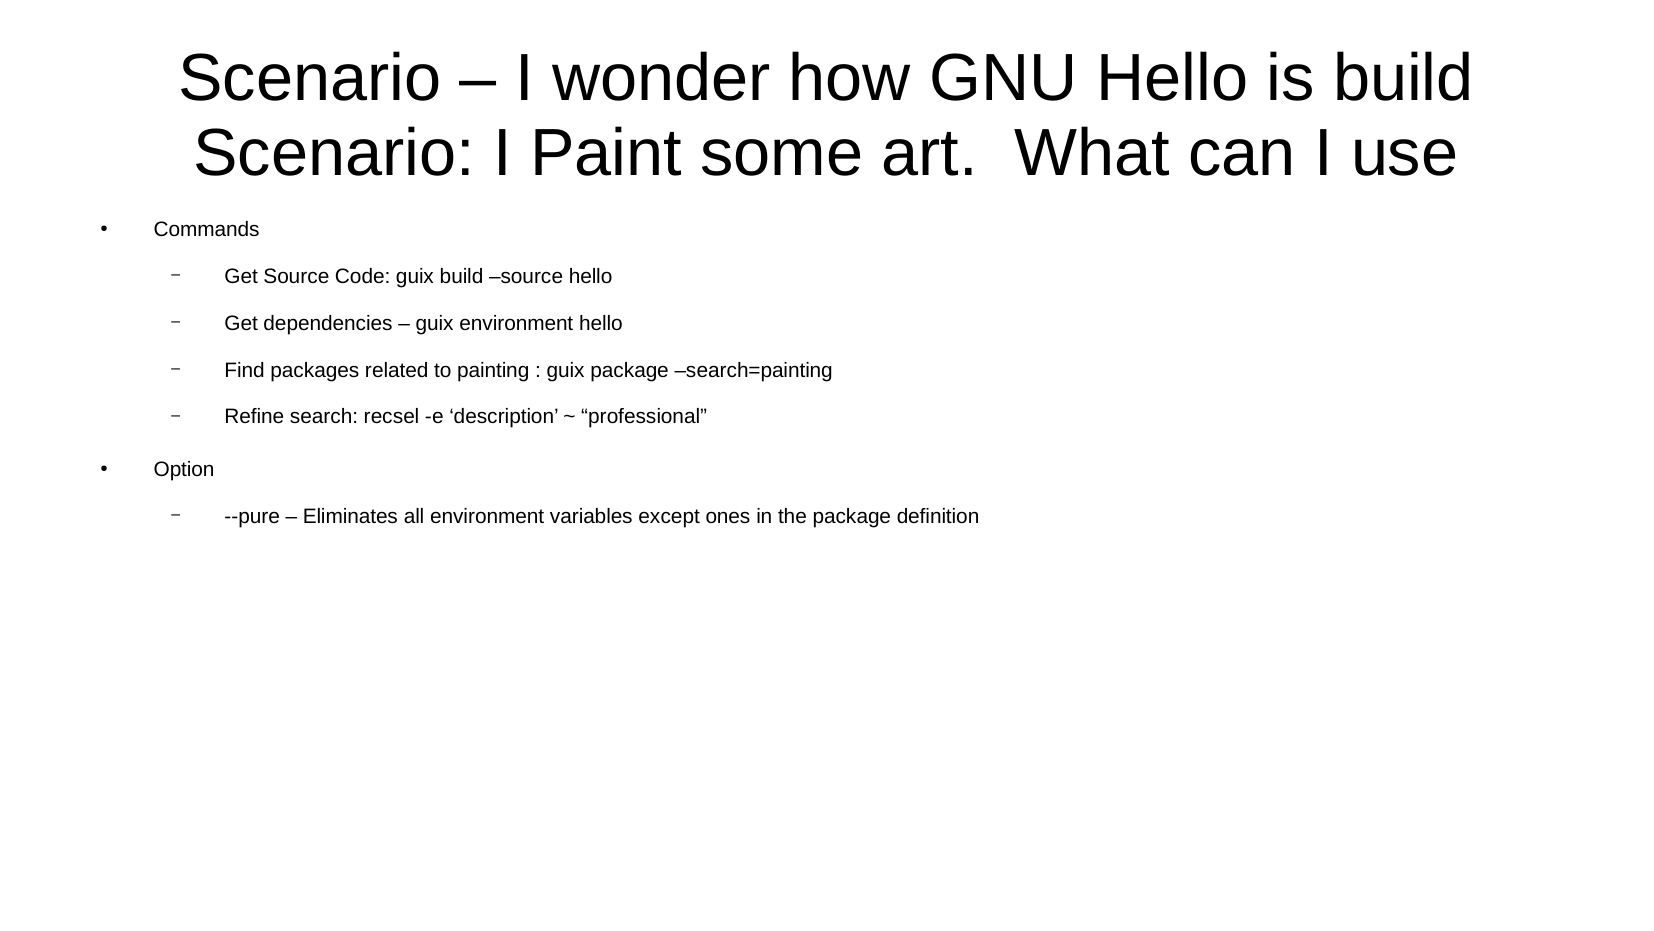

# Scenario – I wonder how GNU Hello is build Scenario: I Paint some art. What can I use
Commands
Get Source Code: guix build –source hello
Get dependencies – guix environment hello
Find packages related to painting : guix package –search=painting
Refine search: recsel -e ‘description’ ~ “professional”
Option
--pure – Eliminates all environment variables except ones in the package definition